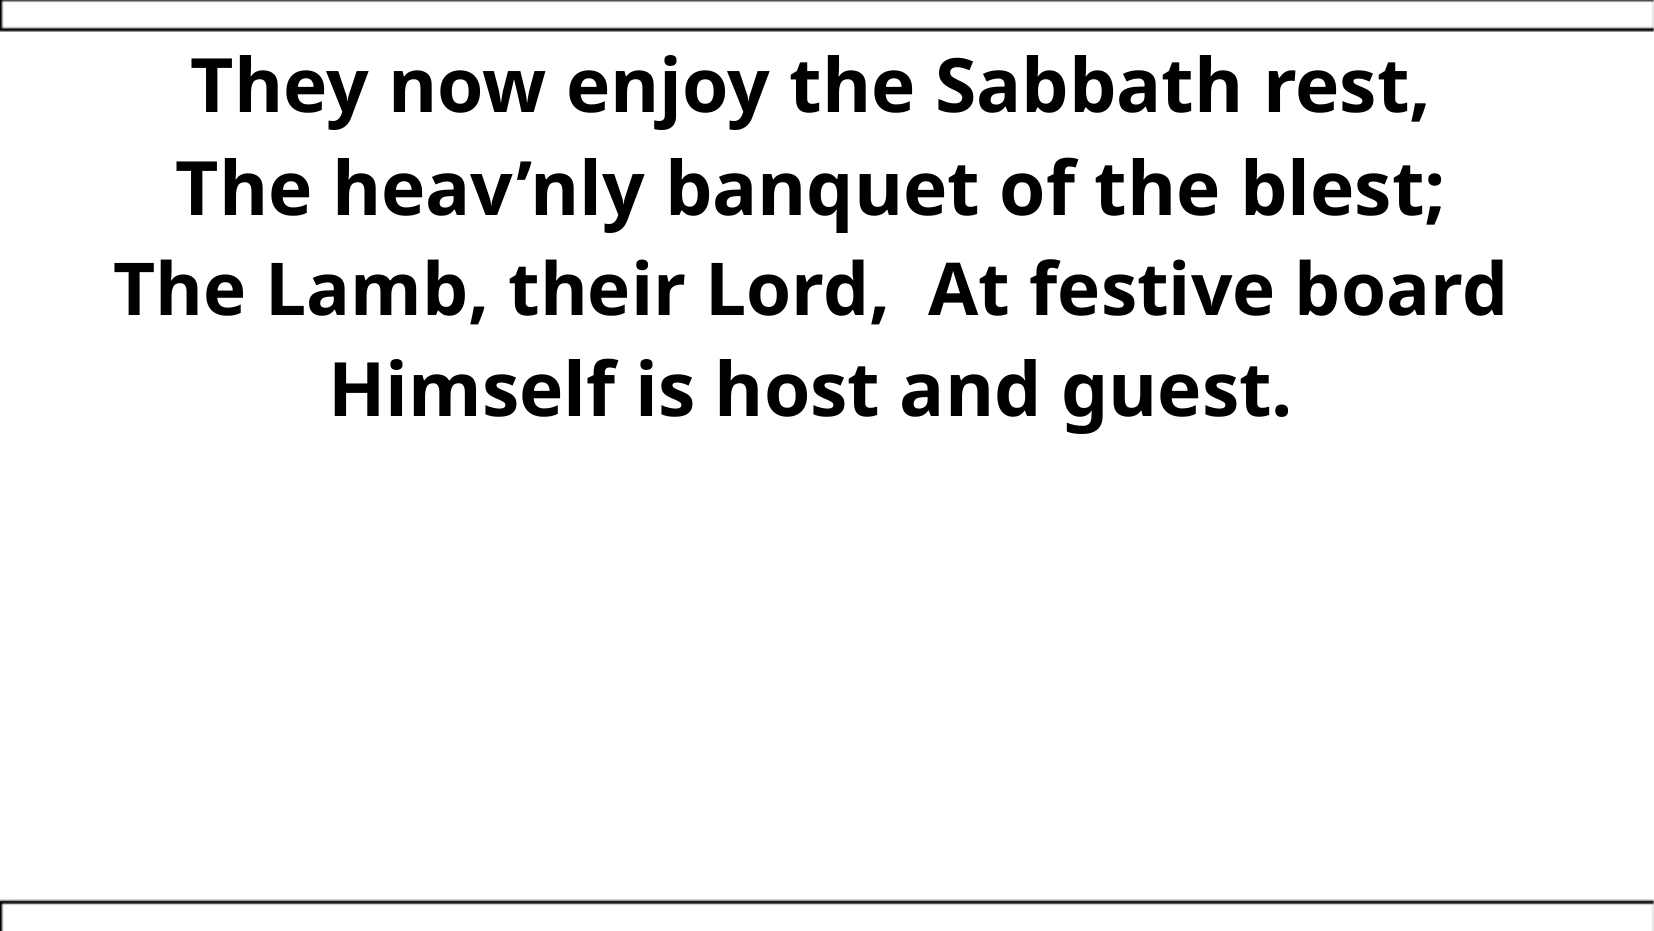

# They now enjoy the Sabbath rest, The heav’nly banquet of the blest; The Lamb, their Lord, At festive board Himself is host and guest.